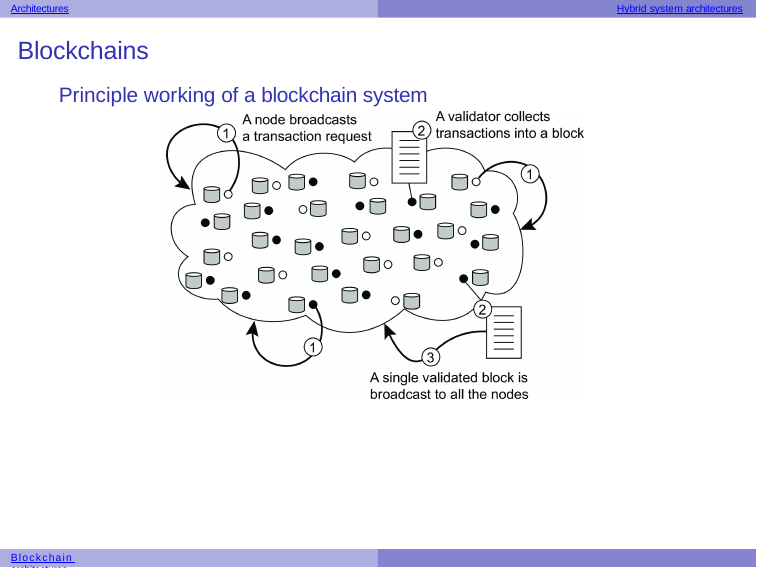

Architectures
Hybrid system architectures
Blockchains
Principle working of a blockchain system
Blockchain architectures